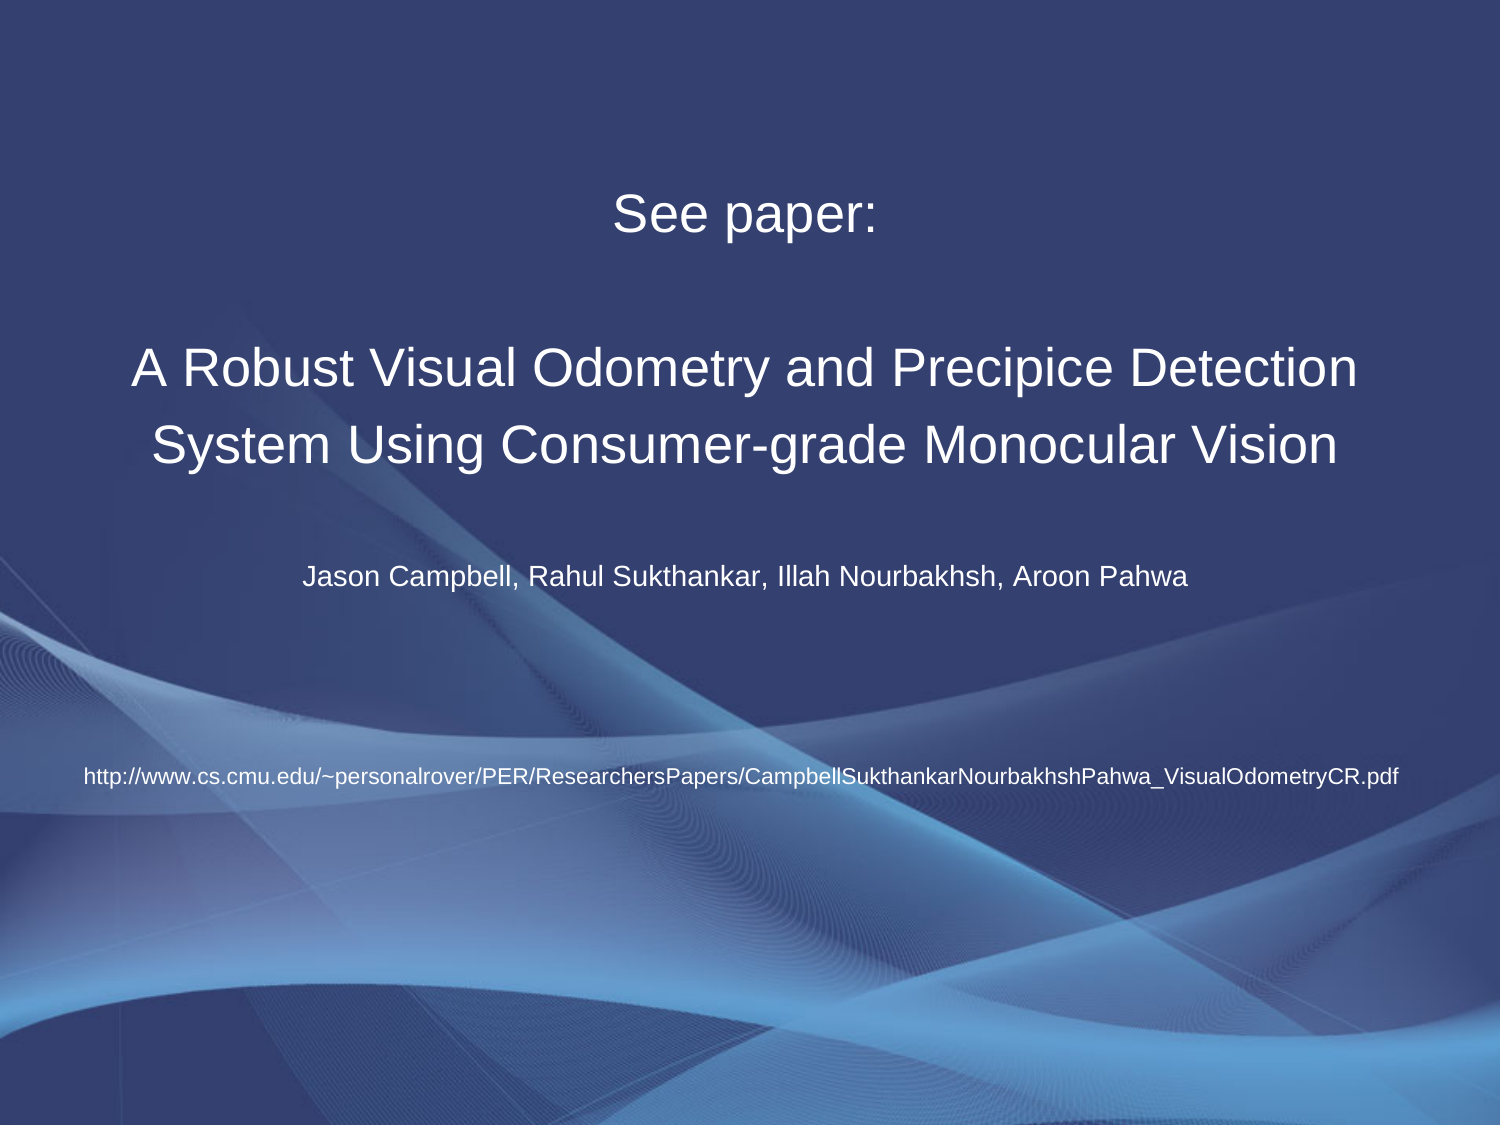

# See paper:
A Robust Visual Odometry and Precipice Detection
System Using Consumer-grade Monocular Vision
Jason Campbell, Rahul Sukthankar, Illah Nourbakhsh, Aroon Pahwa
http://www.cs.cmu.edu/~personalrover/PER/ResearchersPapers/CampbellSukthankarNourbakhshPahwa_VisualOdometryCR.pdf